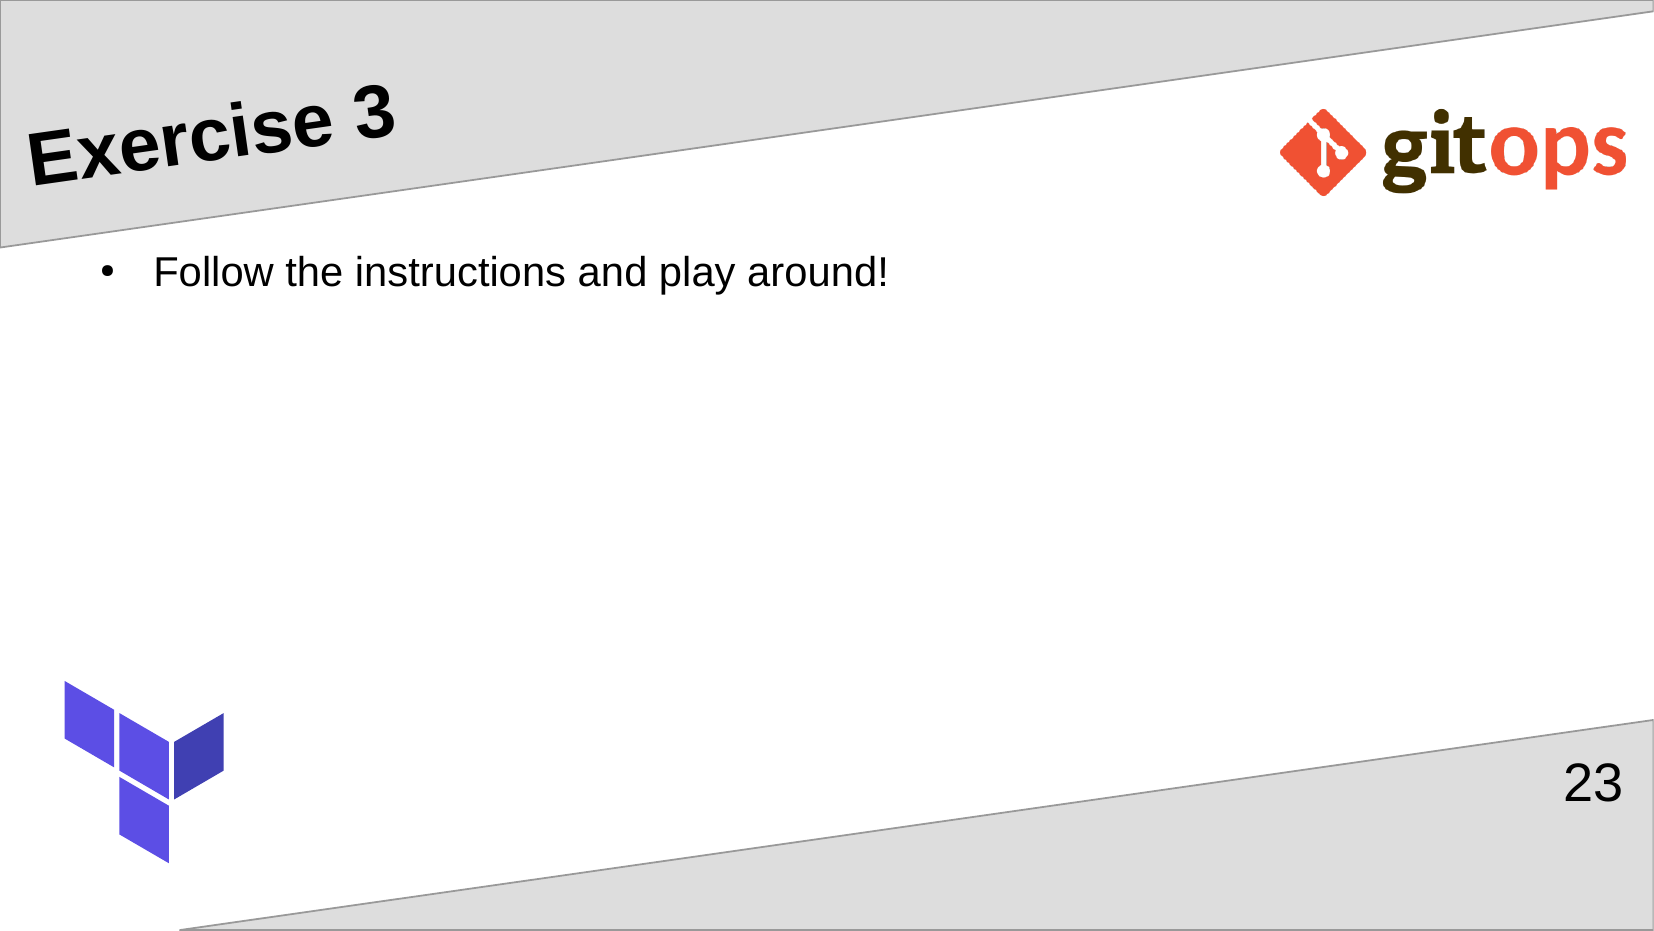

# Exercise 3
Follow the instructions and play around!
23